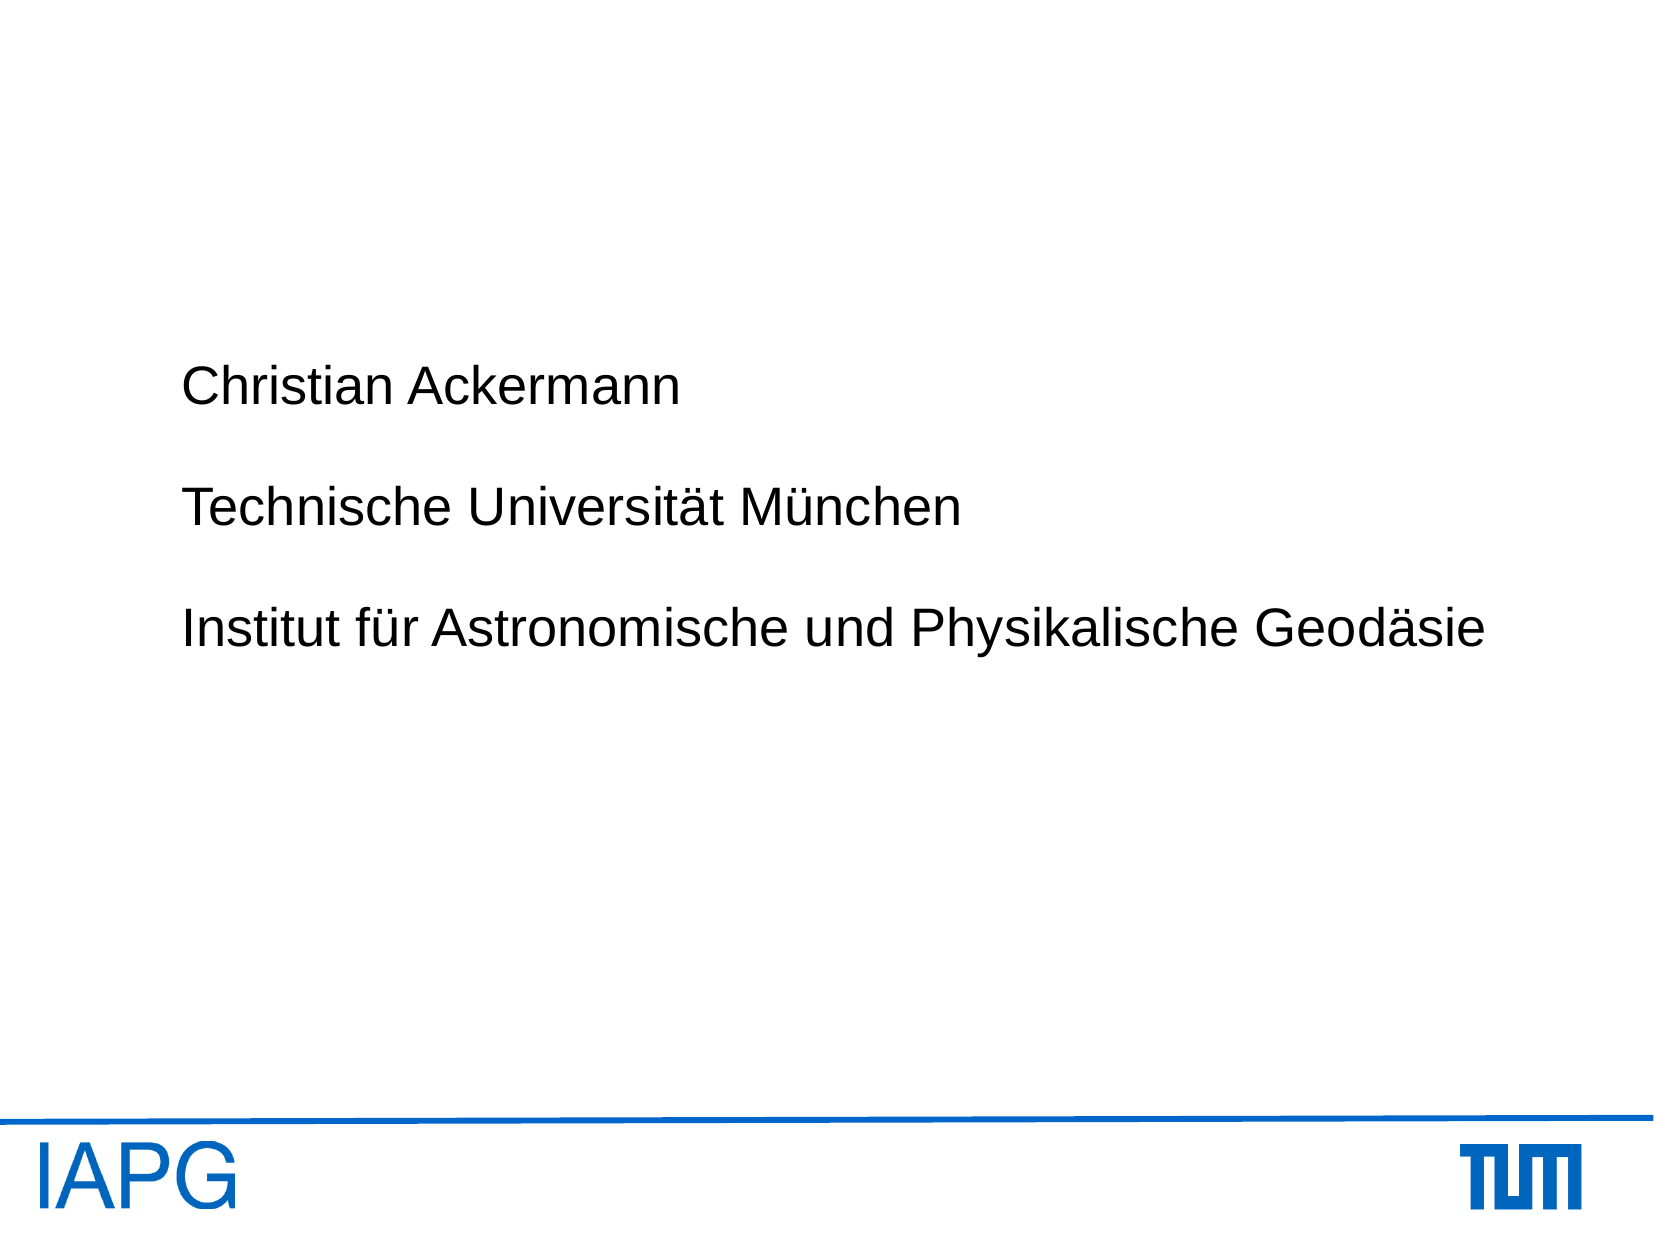

Christian Ackermann
Technische Universität München
Institut für Astronomische und Physikalische Geodäsie